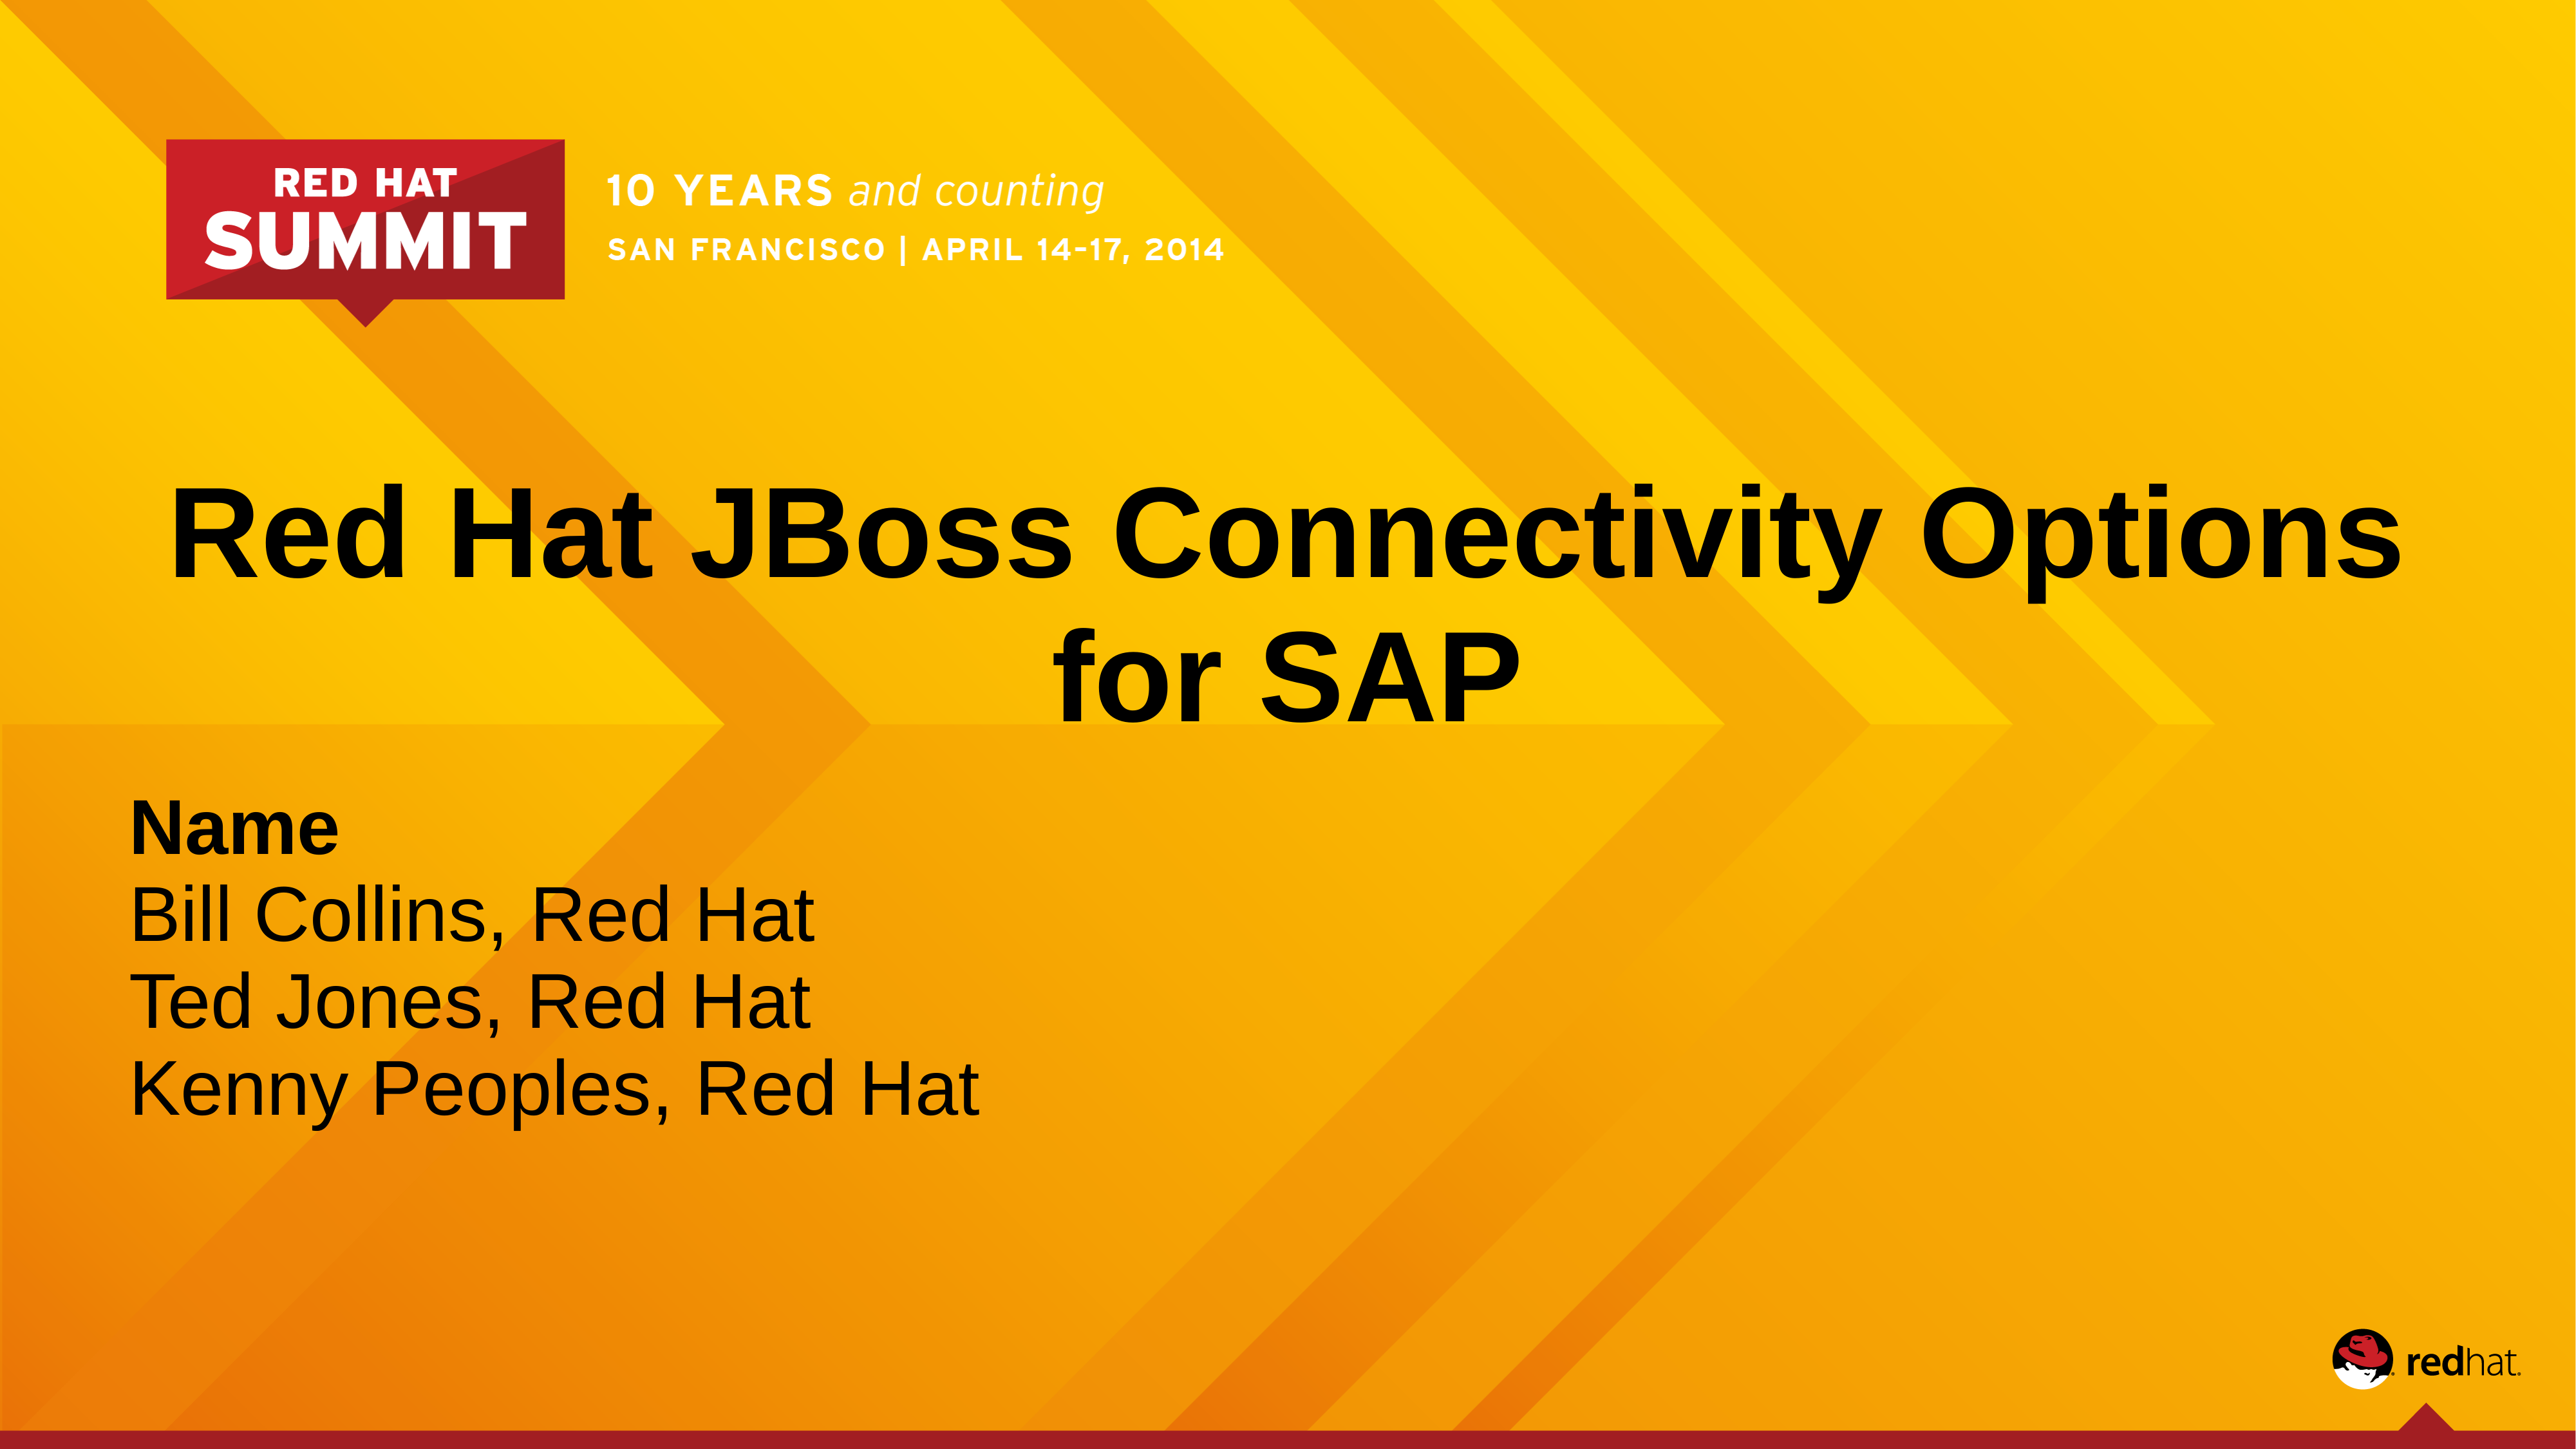

# Red Hat JBoss Connectivity Options for SAP
Name
Bill Collins, Red Hat
Ted Jones, Red Hat
Kenny Peoples, Red Hat